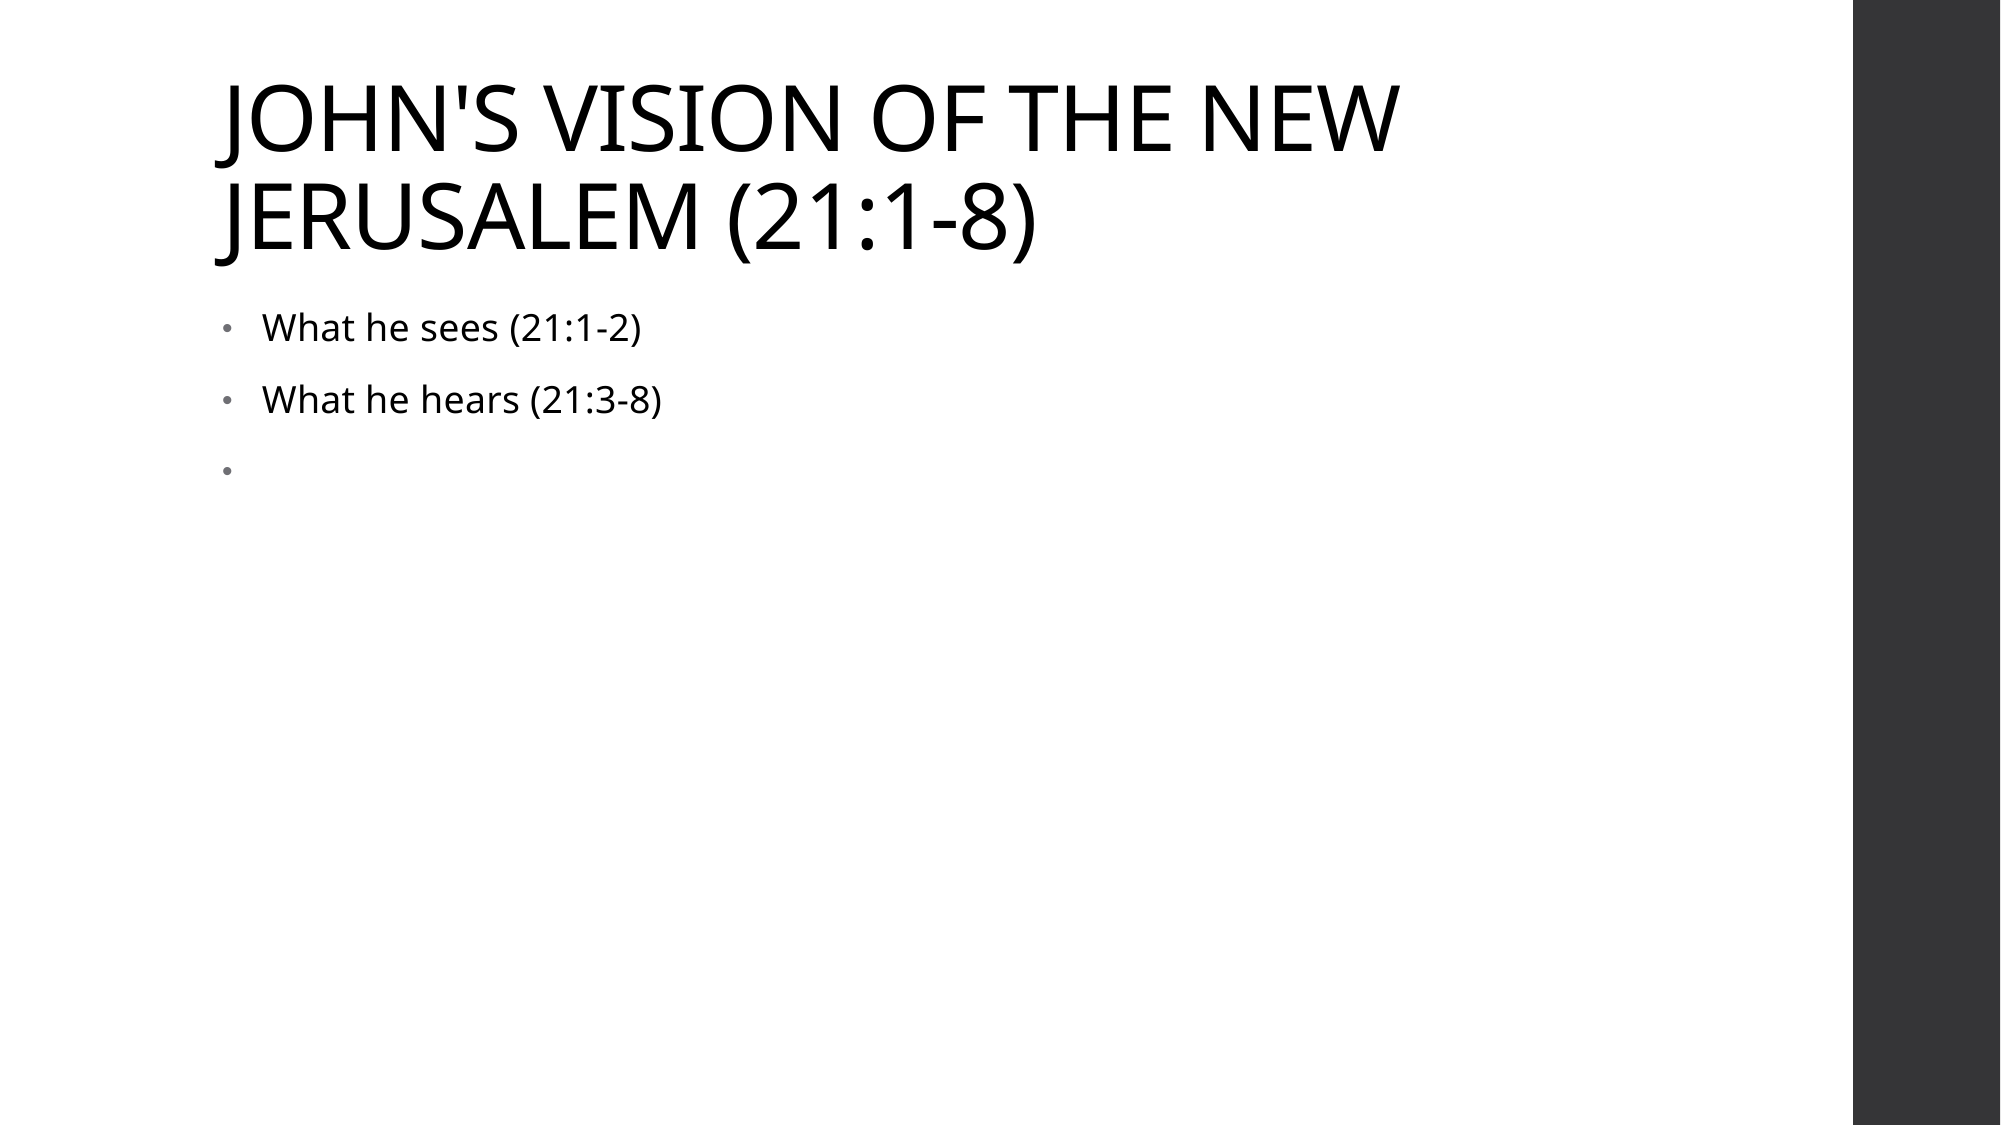

# JOHN'S VISION OF THE NEW JERUSALEM (21:1-8)
 What he sees (21:1-2)
 What he hears (21:3-8)